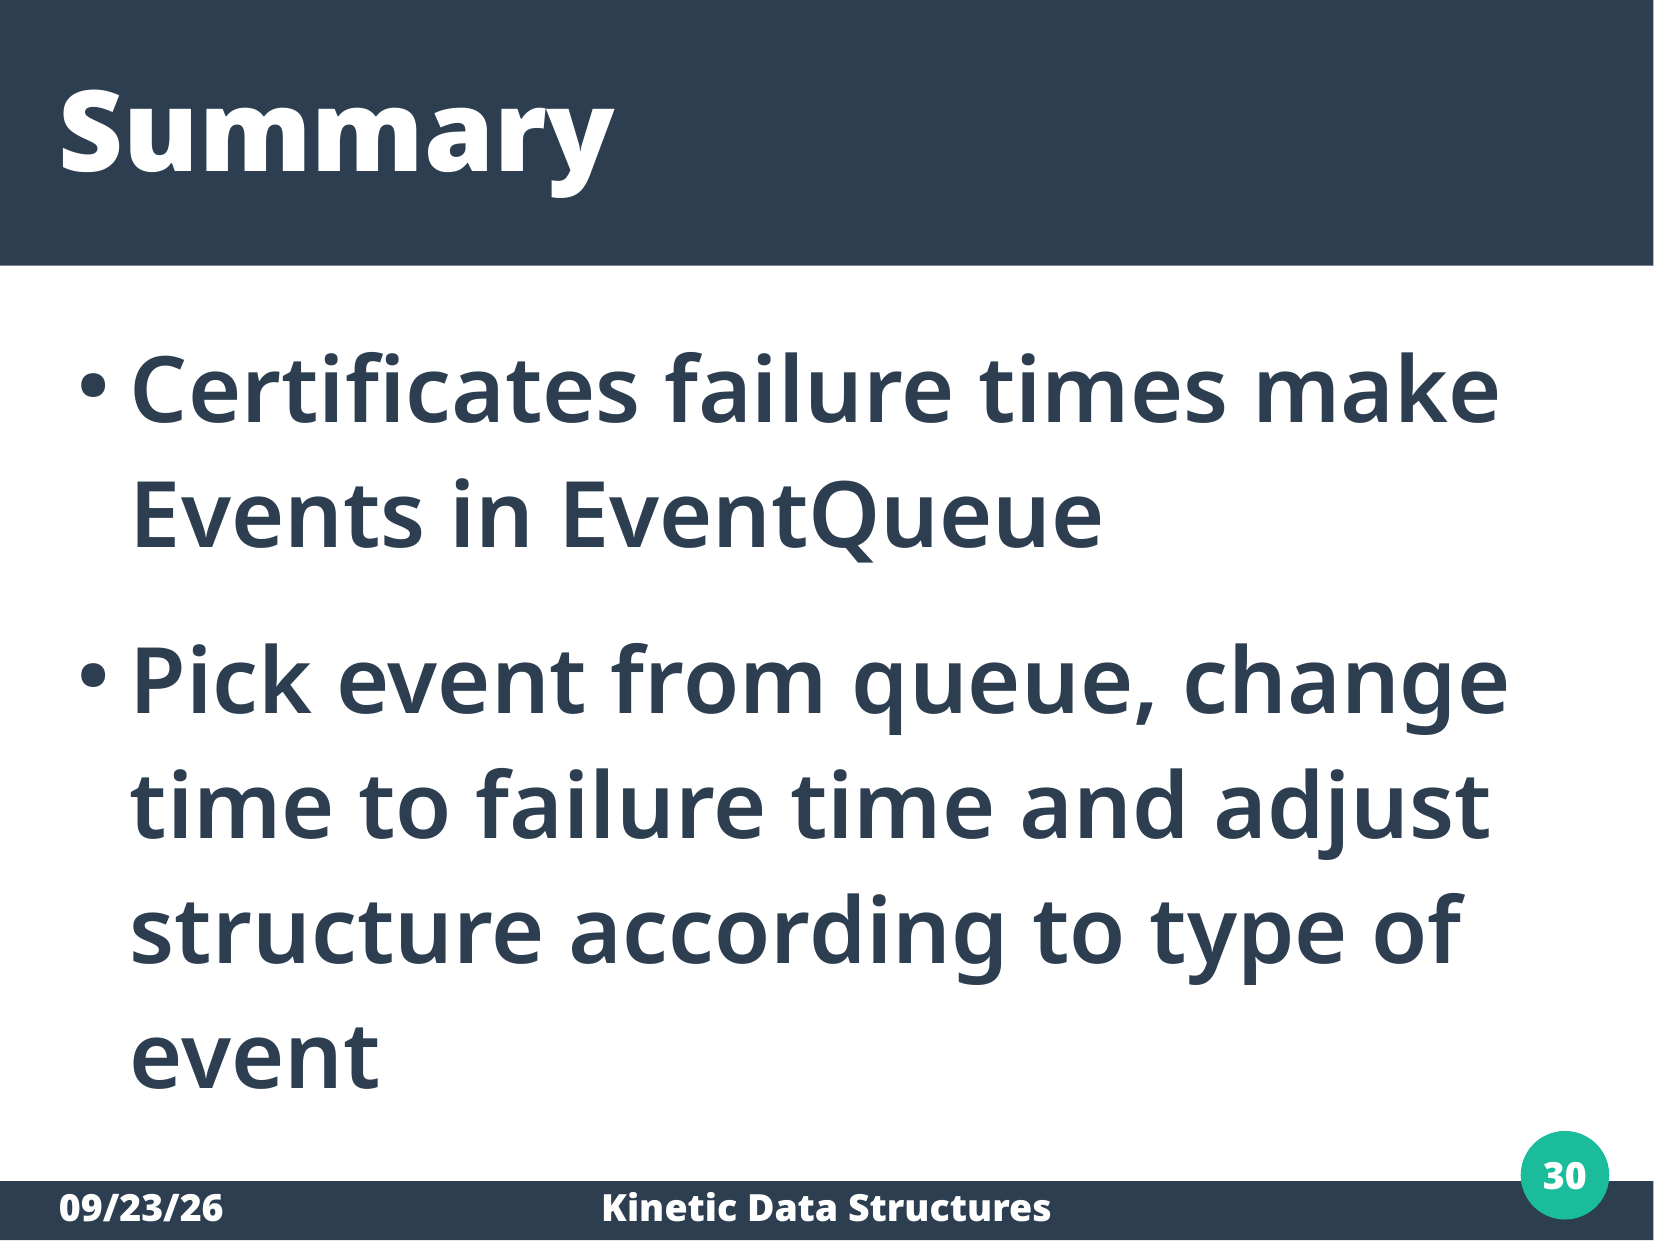

# Summary
Certificates failure times make Events in EventQueue
Pick event from queue, change time to failure time and adjust structure according to type of event
30
Kinetic Data Structures